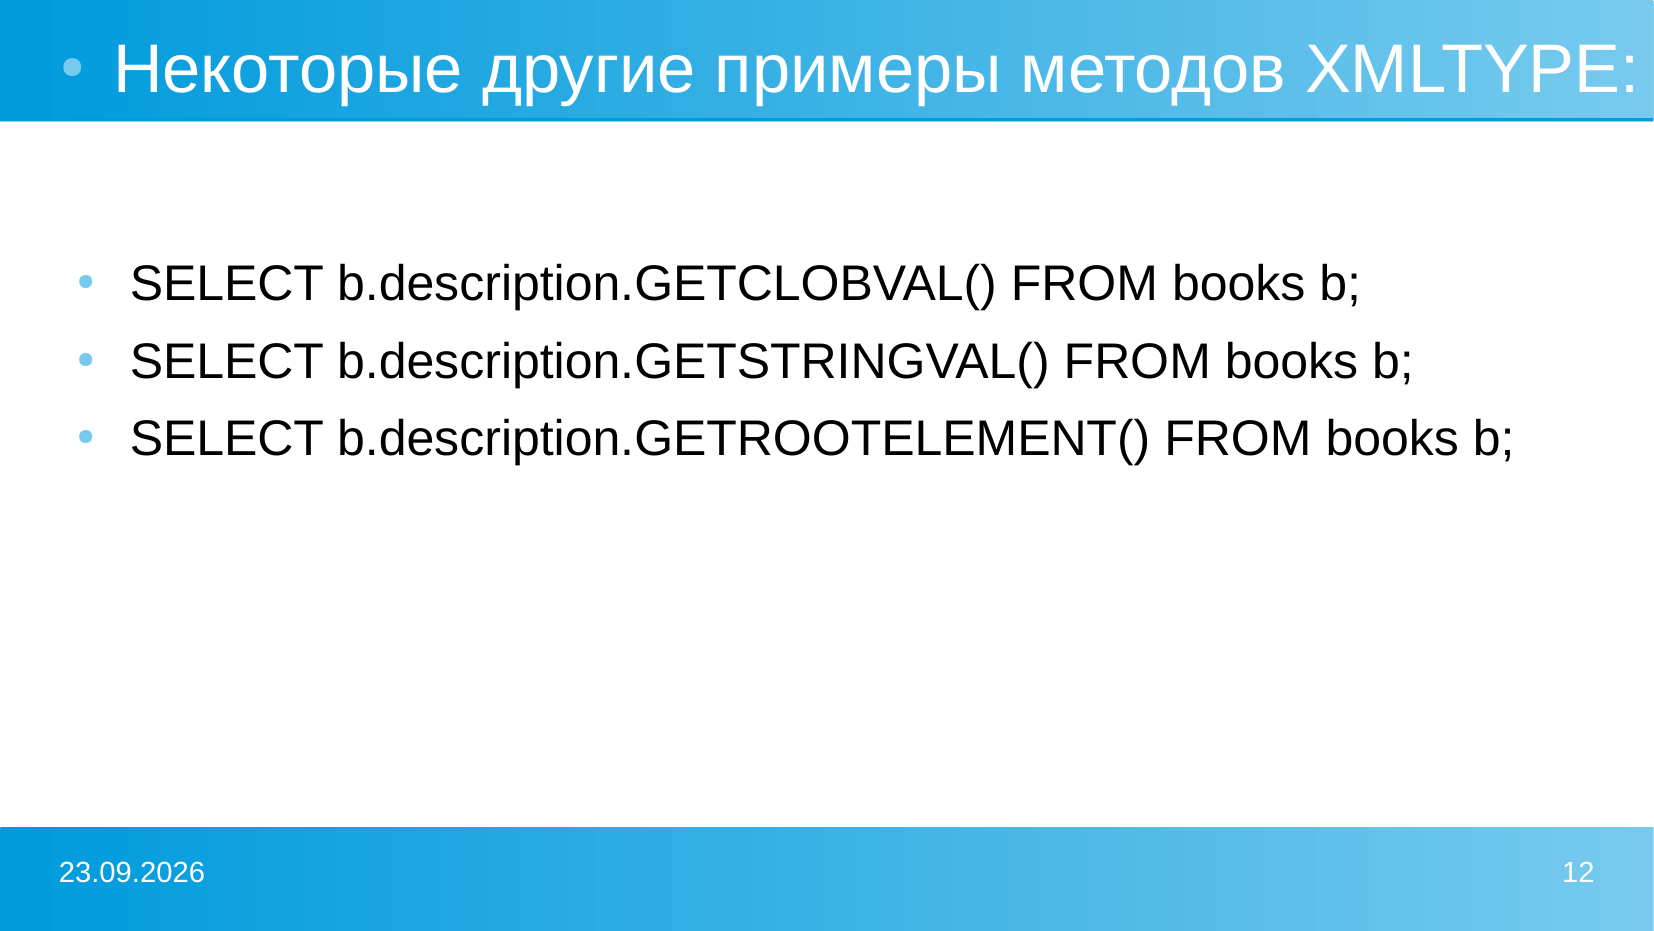

# Некоторые другие примеры методов XMLTYPE:
SELECT b.description.GETCLOBVAL() FROM books b;
SELECT b.description.GETSTRINGVAL() FROM books b;
SELECT b.description.GETROOTELEMENT() FROM books b;
12